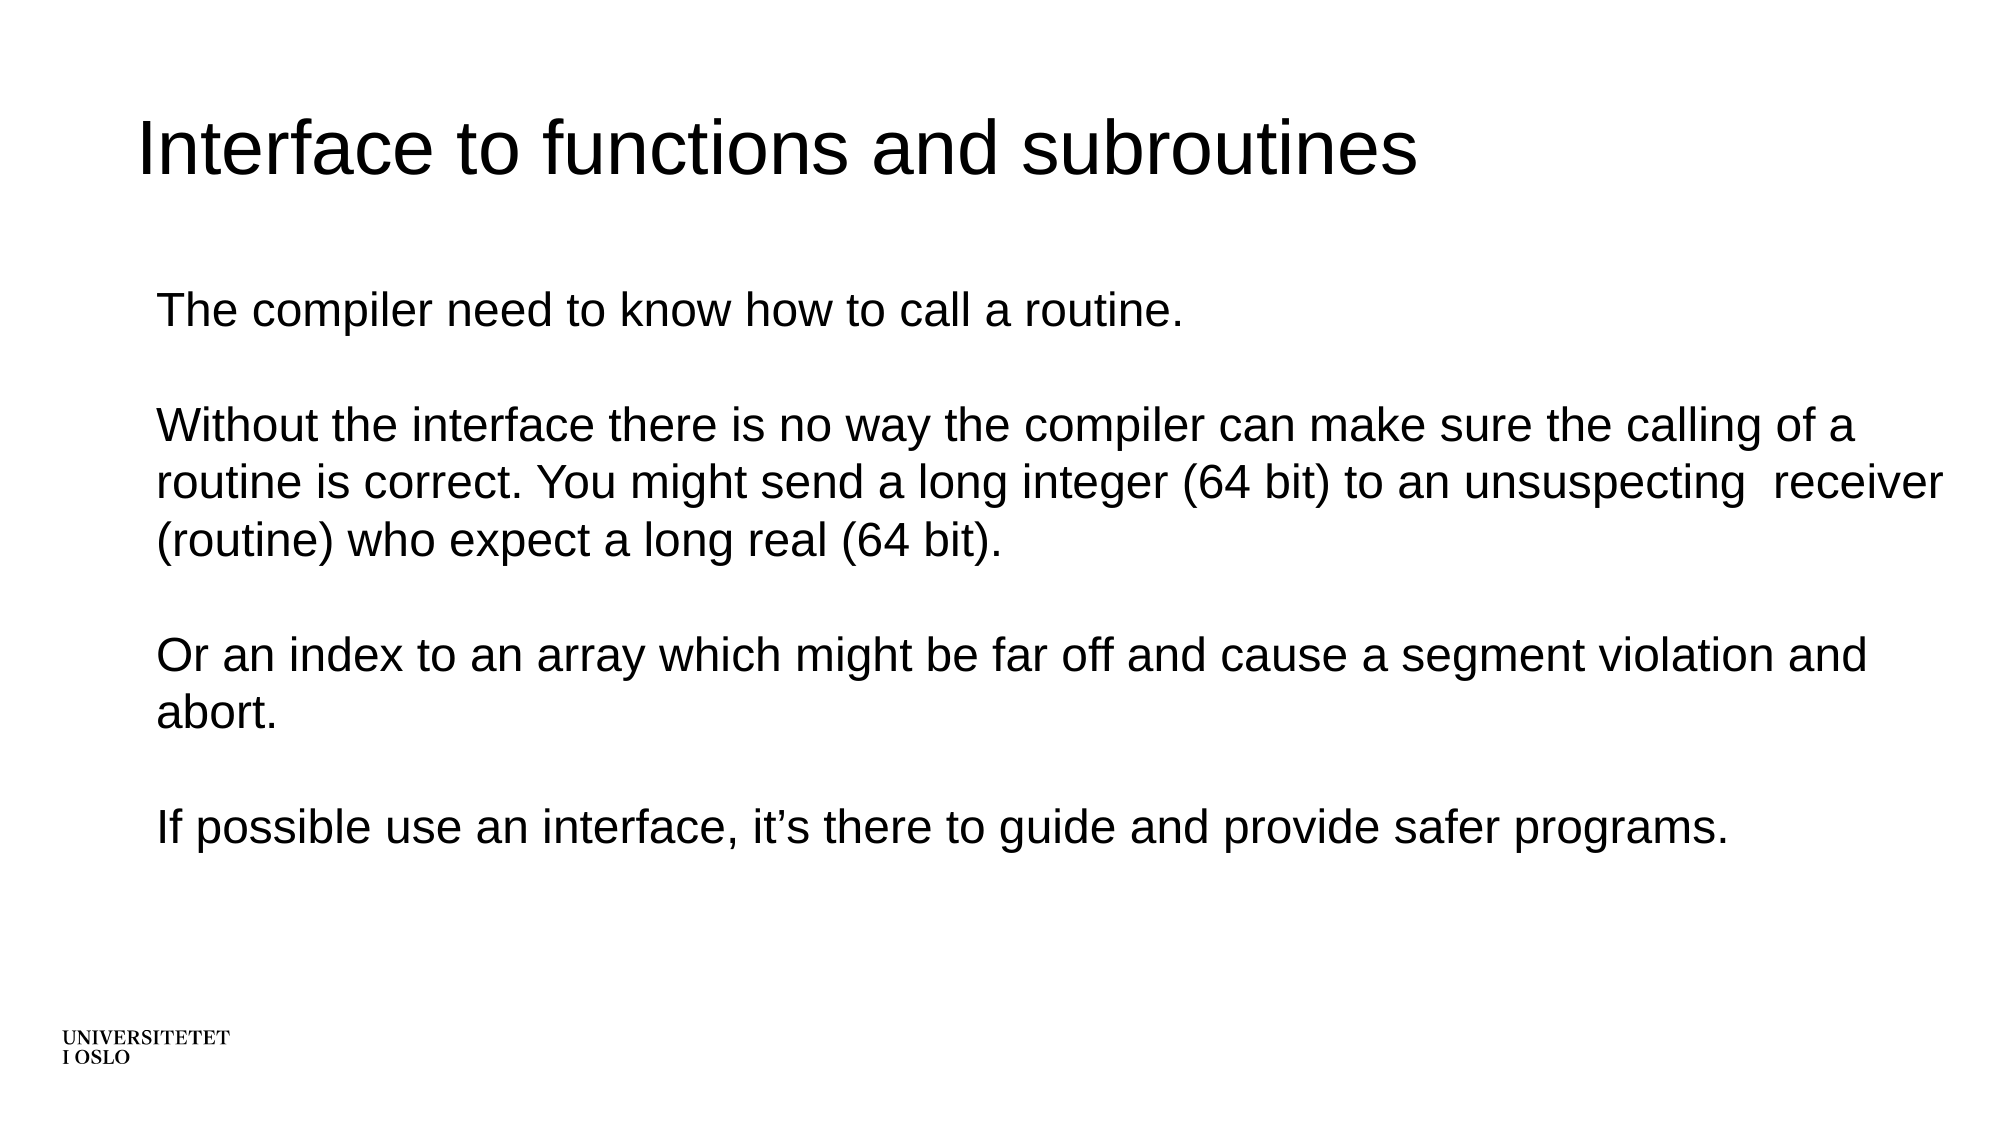

# Interface to functions and subroutines
The compiler need to know how to call a routine.
Without the interface there is no way the compiler can make sure the calling of a routine is correct. You might send a long integer (64 bit) to an unsuspecting receiver (routine) who expect a long real (64 bit).
Or an index to an array which might be far off and cause a segment violation and abort.
If possible use an interface, it’s there to guide and provide safer programs.